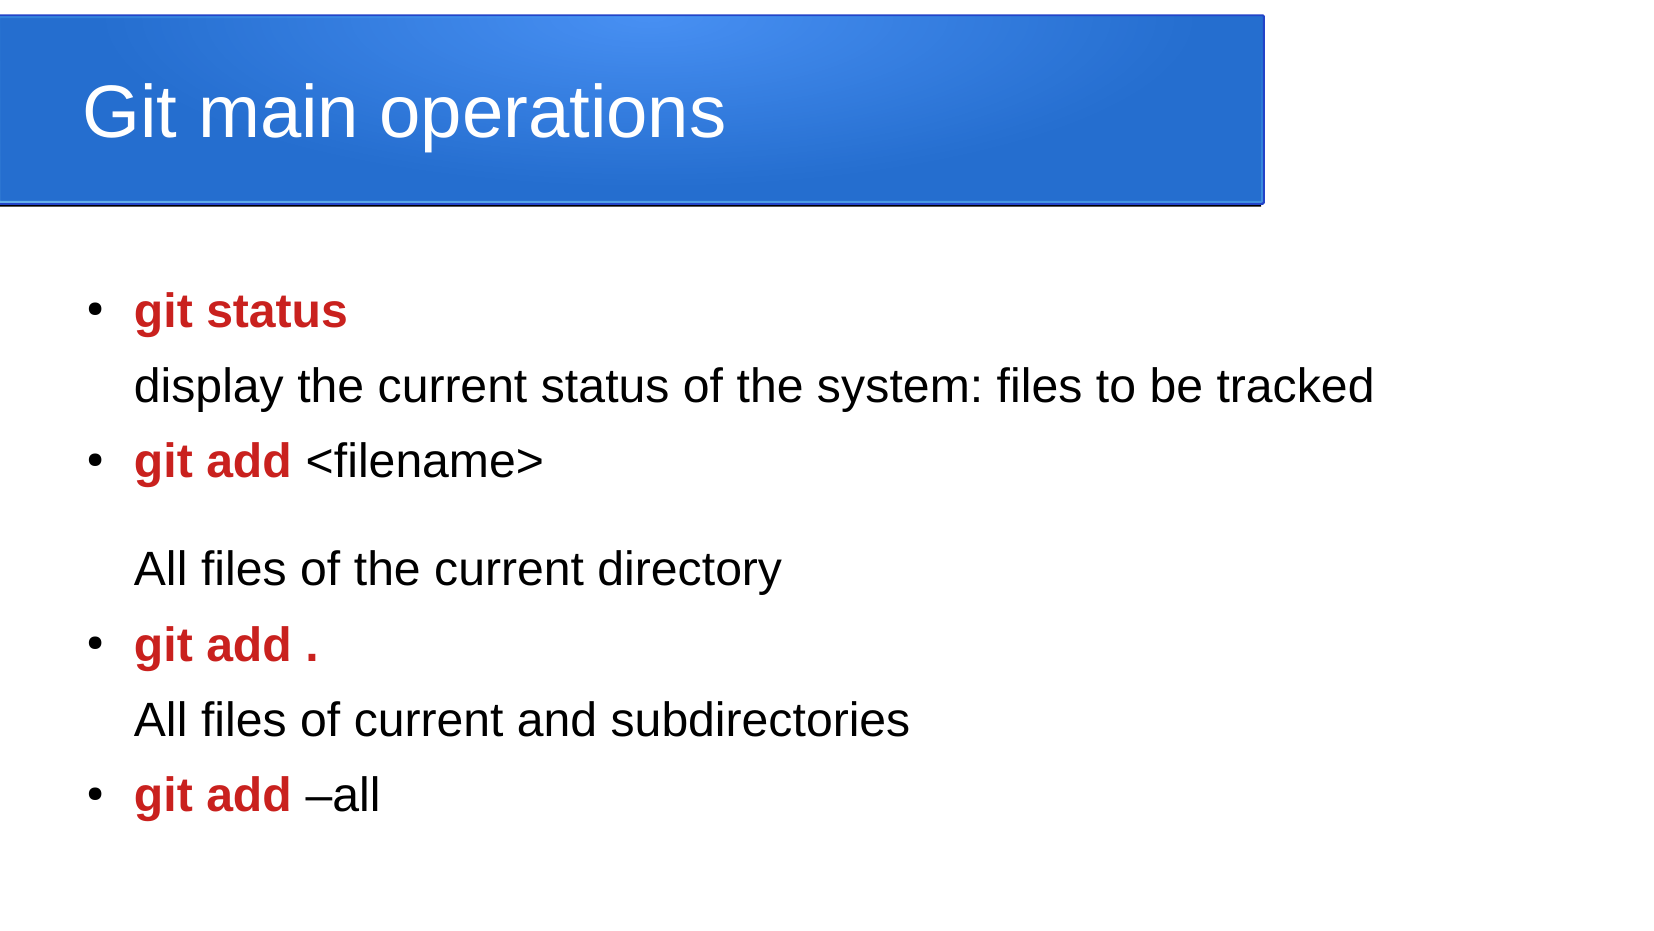

# Git main operations
git status
display the current status of the system: files to be tracked
git add <filename>
All files of the current directory
git add .
All files of current and subdirectories
git add –all